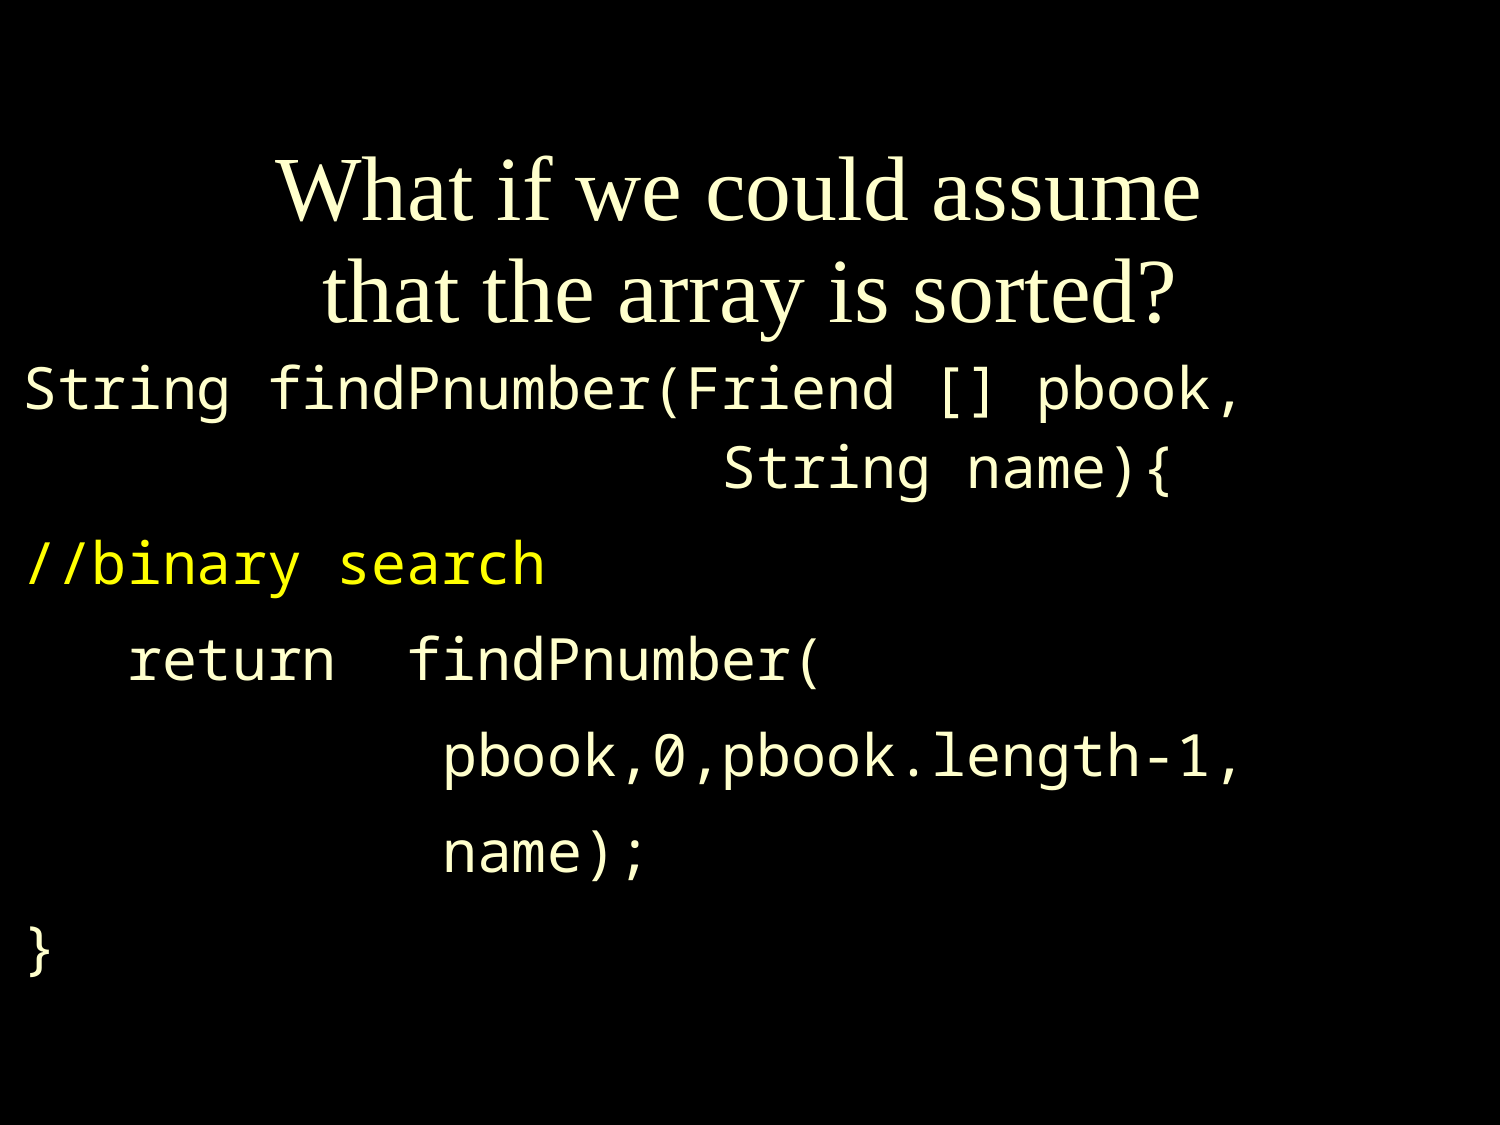

# What if we could assume that the array is sorted?
String findPnumber(Friend [] pbook, String name){
//binary search
 return findPnumber(
 pbook,0,pbook.length-1,
 name);
}